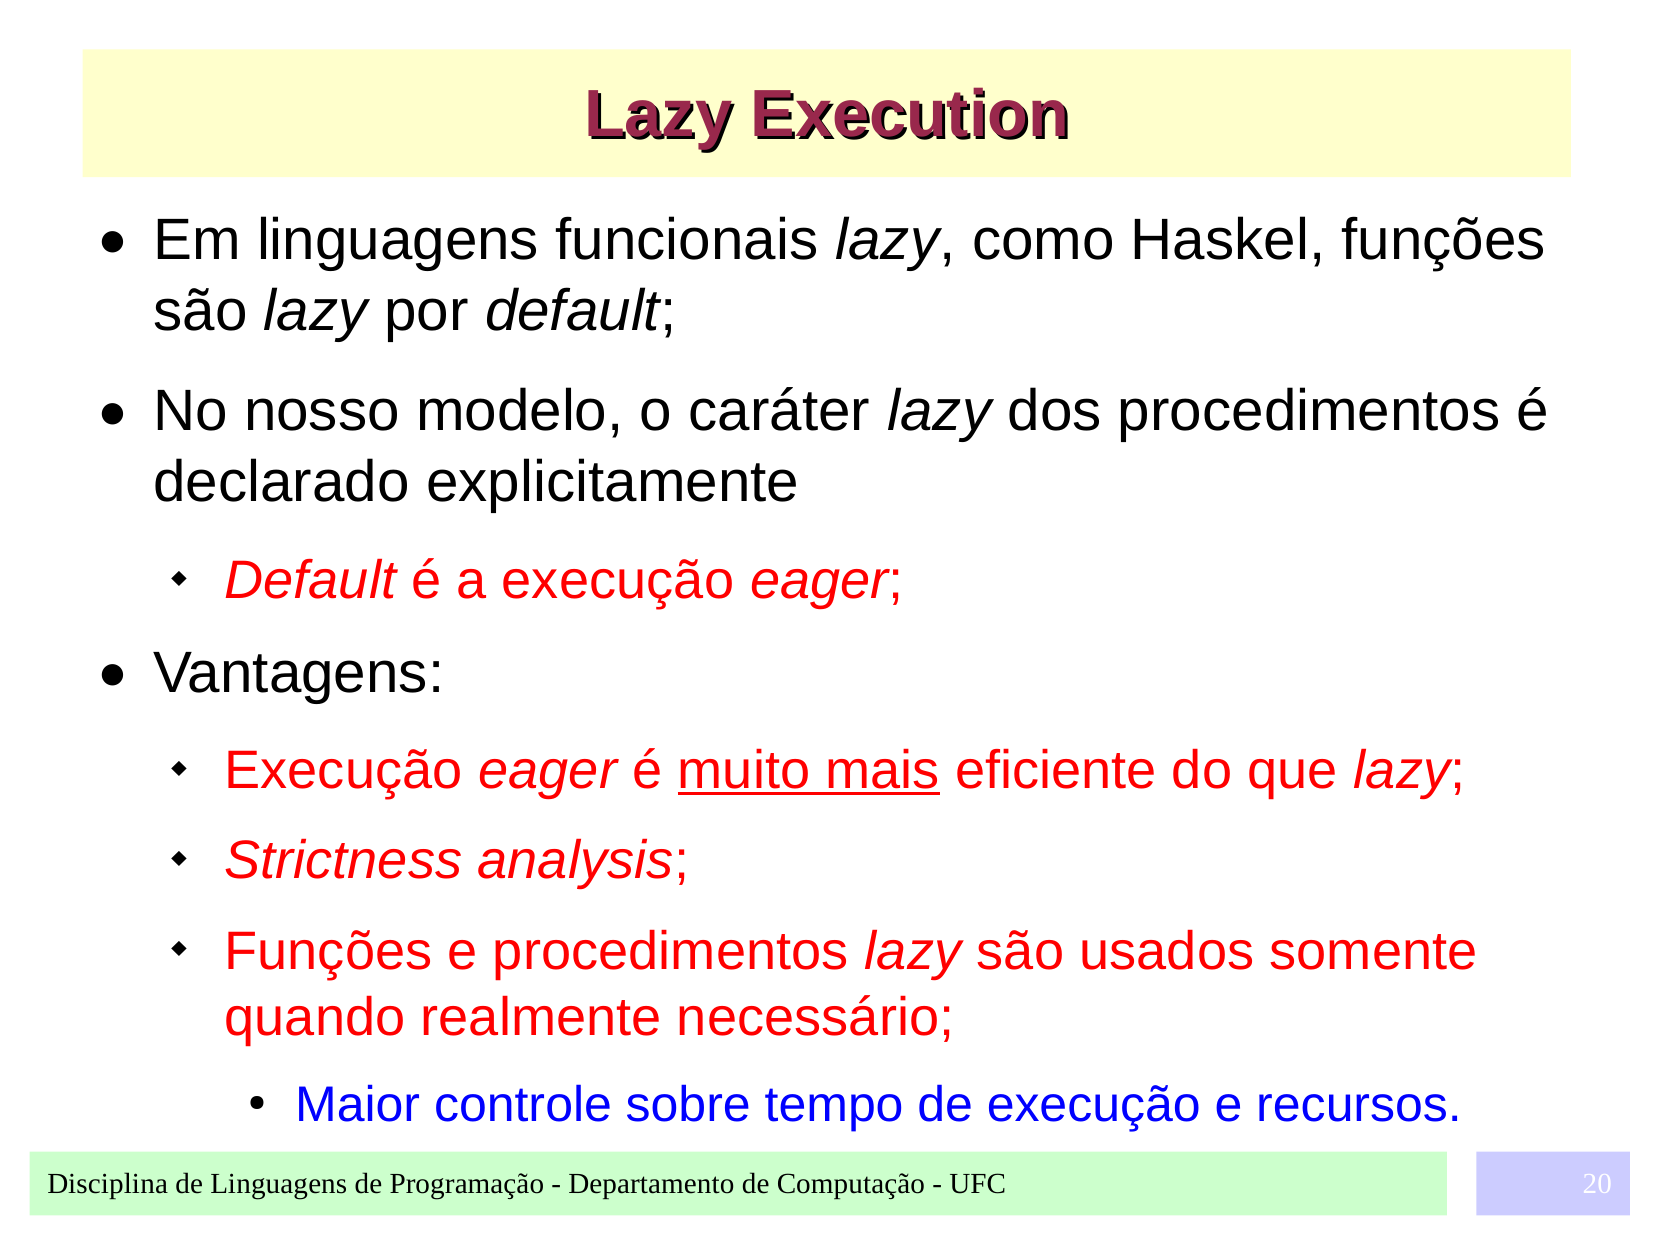

# Lazy Execution
Em linguagens funcionais lazy, como Haskel, funções são lazy por default;
No nosso modelo, o caráter lazy dos procedimentos é declarado explicitamente
Default é a execução eager;
Vantagens:
Execução eager é muito mais eficiente do que lazy;
Strictness analysis;
Funções e procedimentos lazy são usados somente quando realmente necessário;
Maior controle sobre tempo de execução e recursos.
Disciplina de Linguagens de Programação - Departamento de Computação - UFC
20